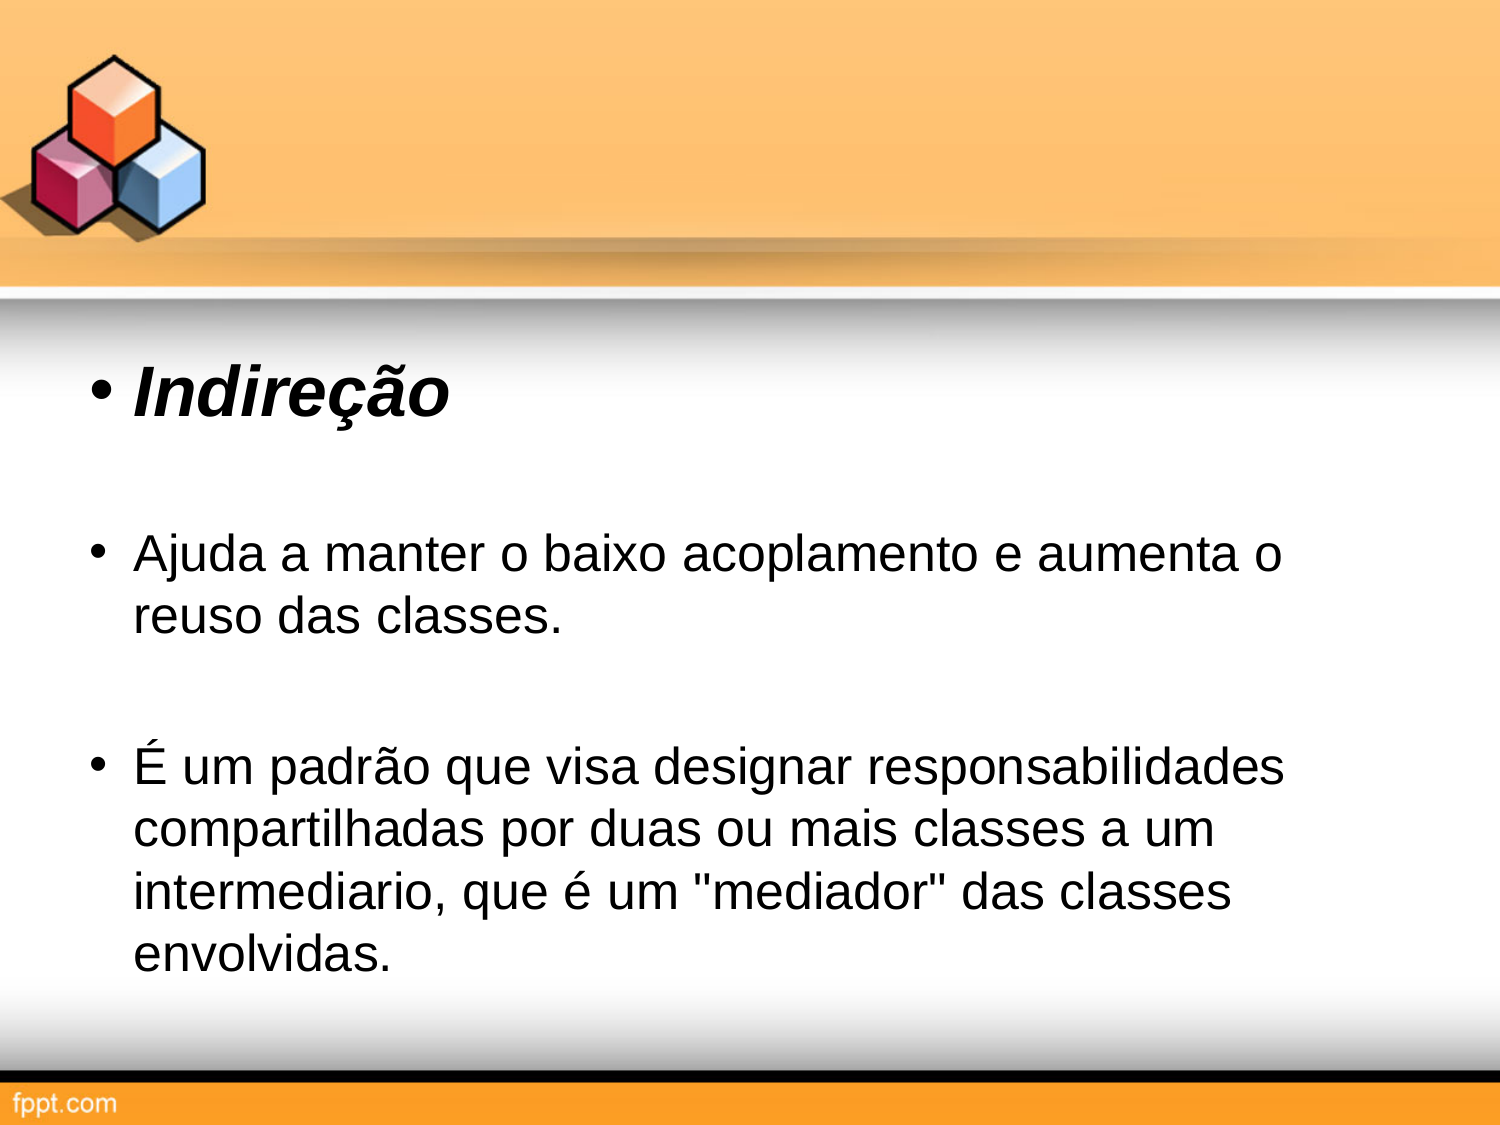

# Indireção
Ajuda a manter o baixo acoplamento e aumenta o reuso das classes.
É um padrão que visa designar responsabilidades compartilhadas por duas ou mais classes a um intermediario, que é um "mediador" das classes envolvidas.